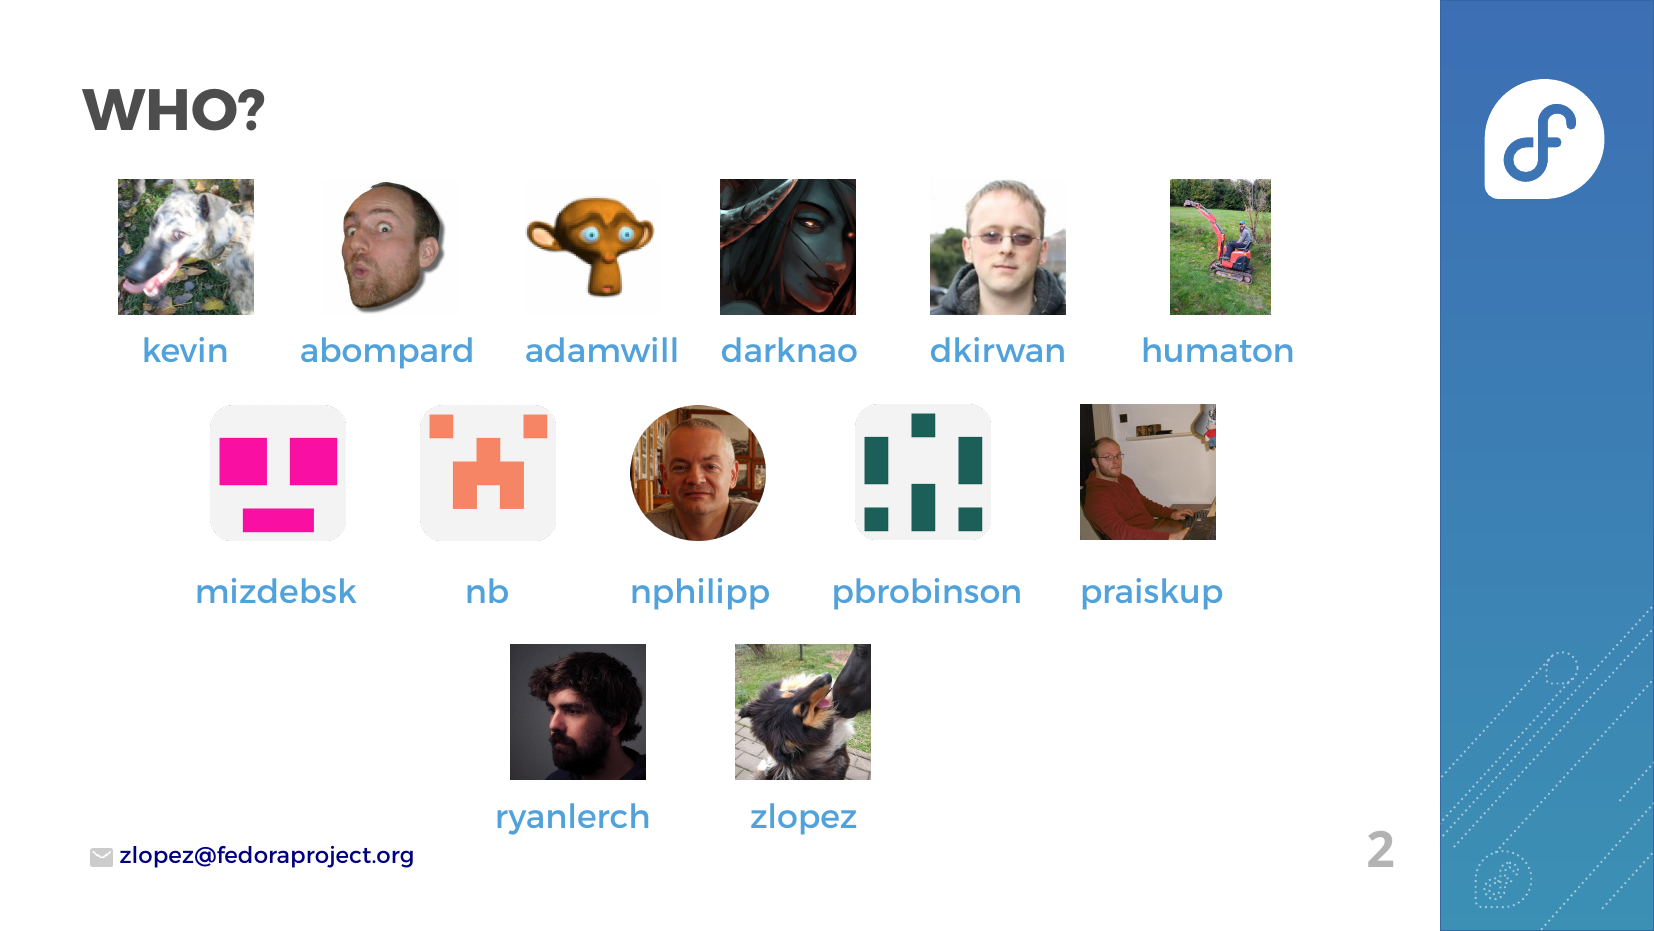

# Who?
humaton
kevin
abompard
adamwill
darknao
dkirwan
mizdebsk
nb
nphilipp
praiskup
pbrobinson
ryanlerch
zlopez
2